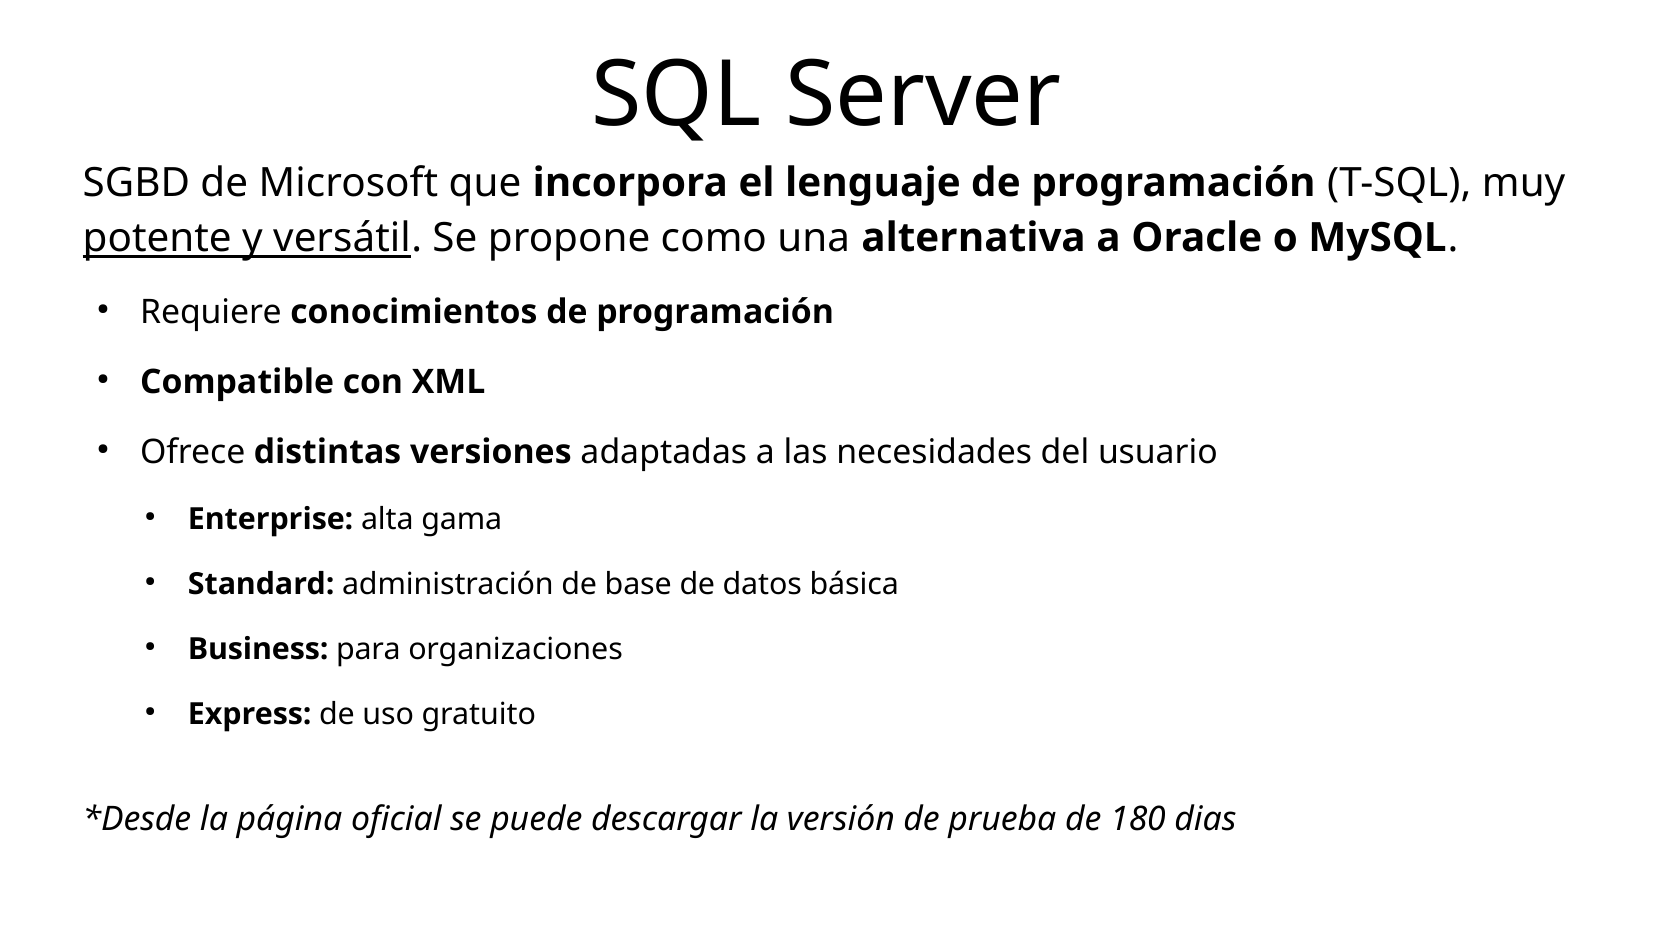

# SQL Server
SGBD de Microsoft que incorpora el lenguaje de programación (T-SQL), muy potente y versátil. Se propone como una alternativa a Oracle o MySQL.
Requiere conocimientos de programación
Compatible con XML
Ofrece distintas versiones adaptadas a las necesidades del usuario
Enterprise: alta gama
Standard: administración de base de datos básica
Business: para organizaciones
Express: de uso gratuito
*Desde la página oficial se puede descargar la versión de prueba de 180 dias